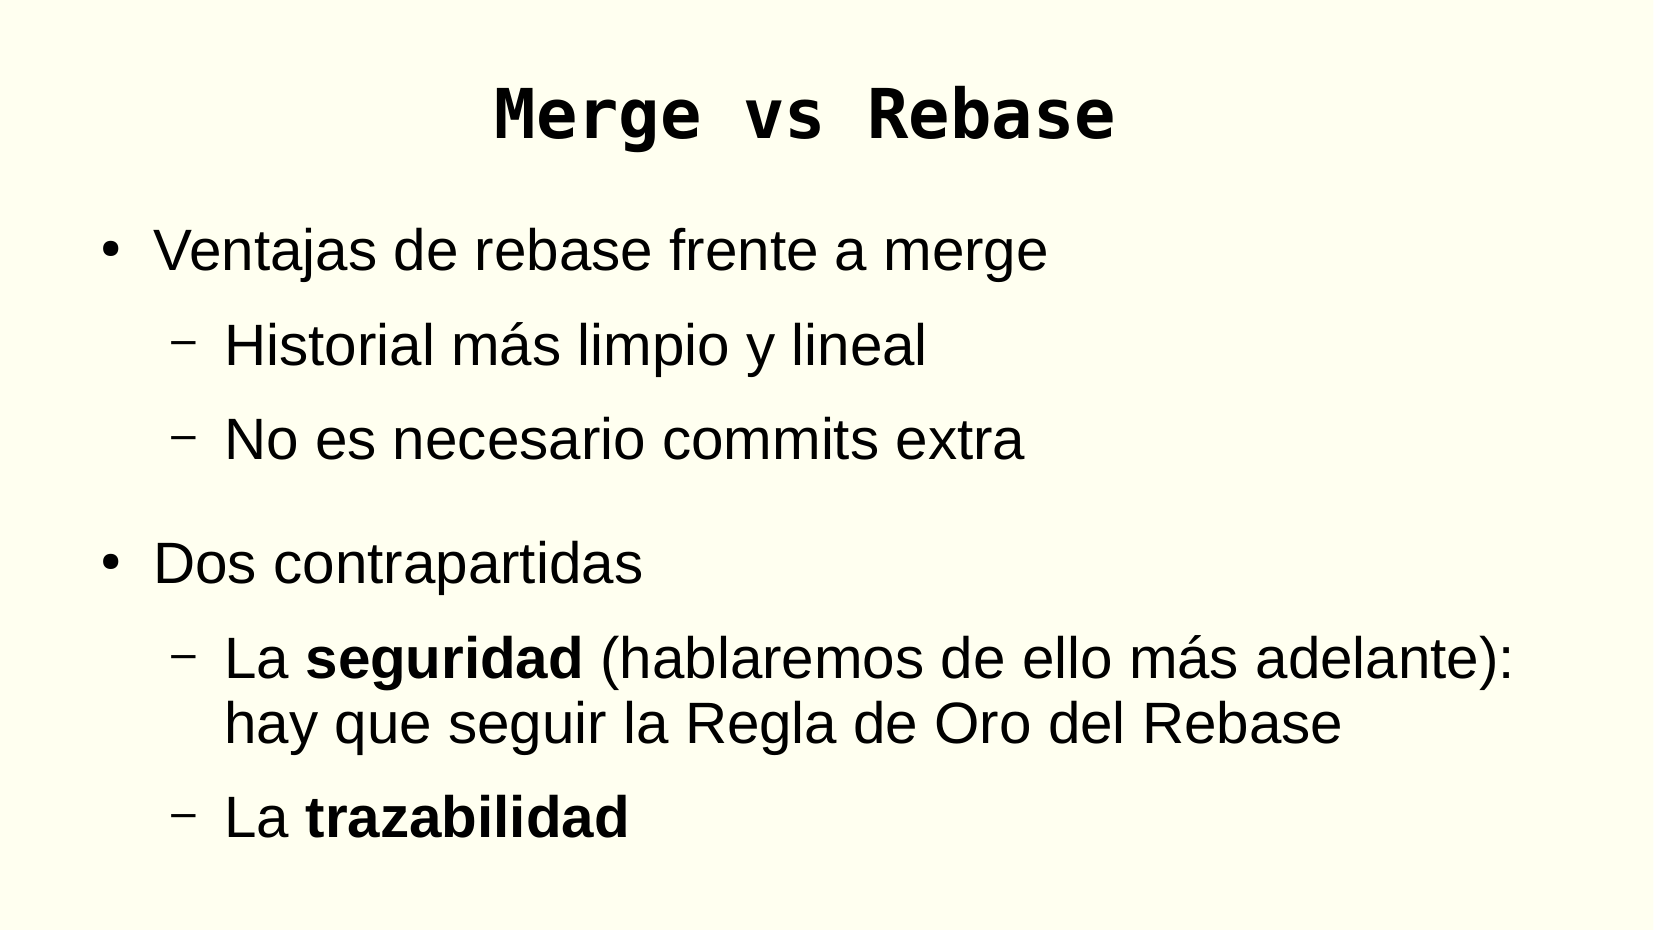

# Merge vs Rebase
Ventajas de rebase frente a merge
Historial más limpio y lineal
No es necesario commits extra
Dos contrapartidas
La seguridad (hablaremos de ello más adelante): hay que seguir la Regla de Oro del Rebase
La trazabilidad